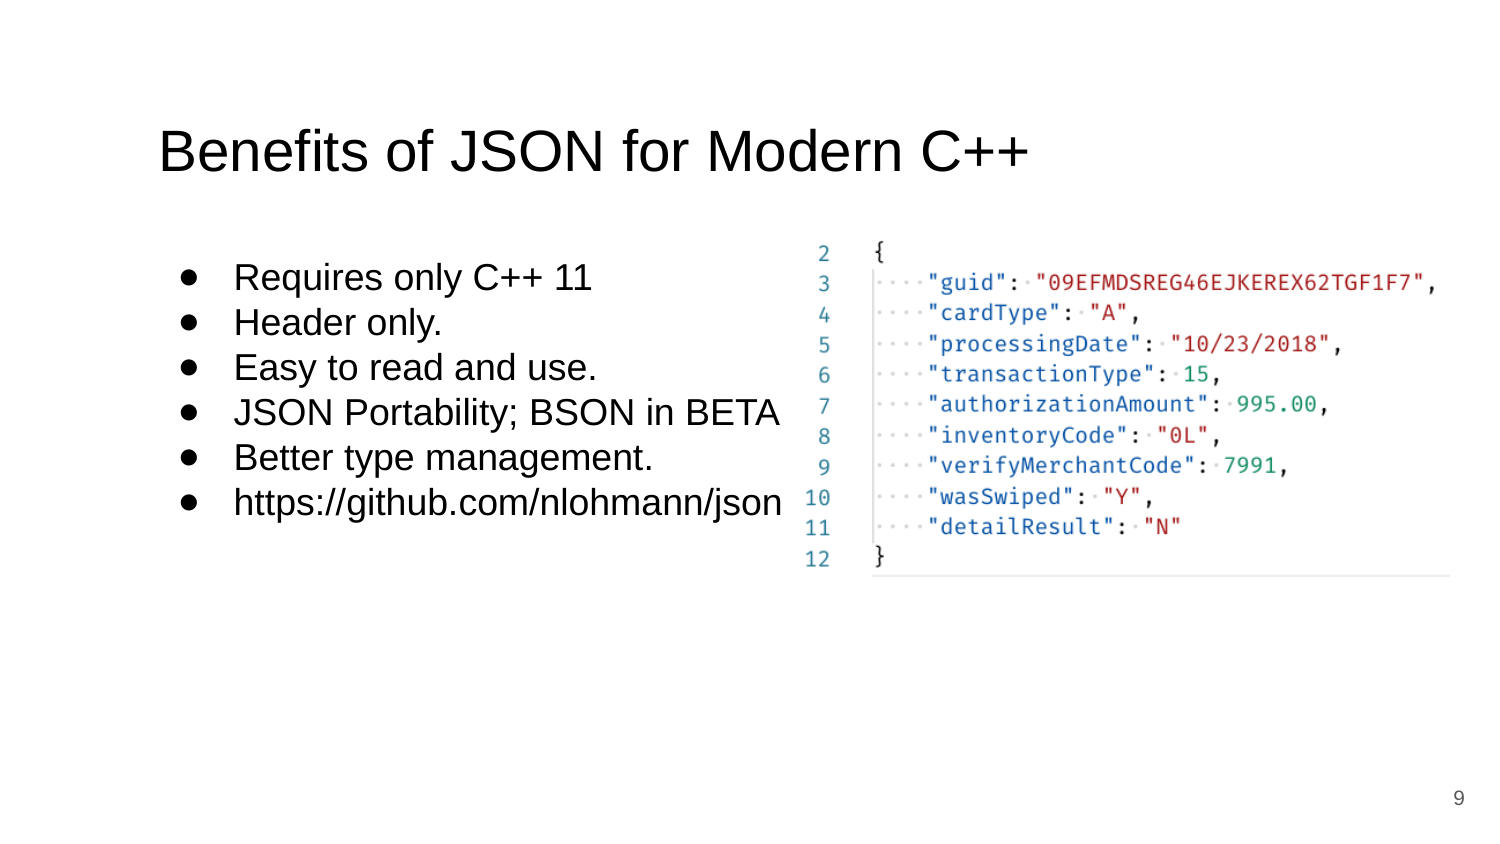

# Benefits of JSON for Modern C++
Requires only C++ 11
Header only.
Easy to read and use.
JSON Portability; BSON in BETA
Better type management.
https://github.com/nlohmann/json